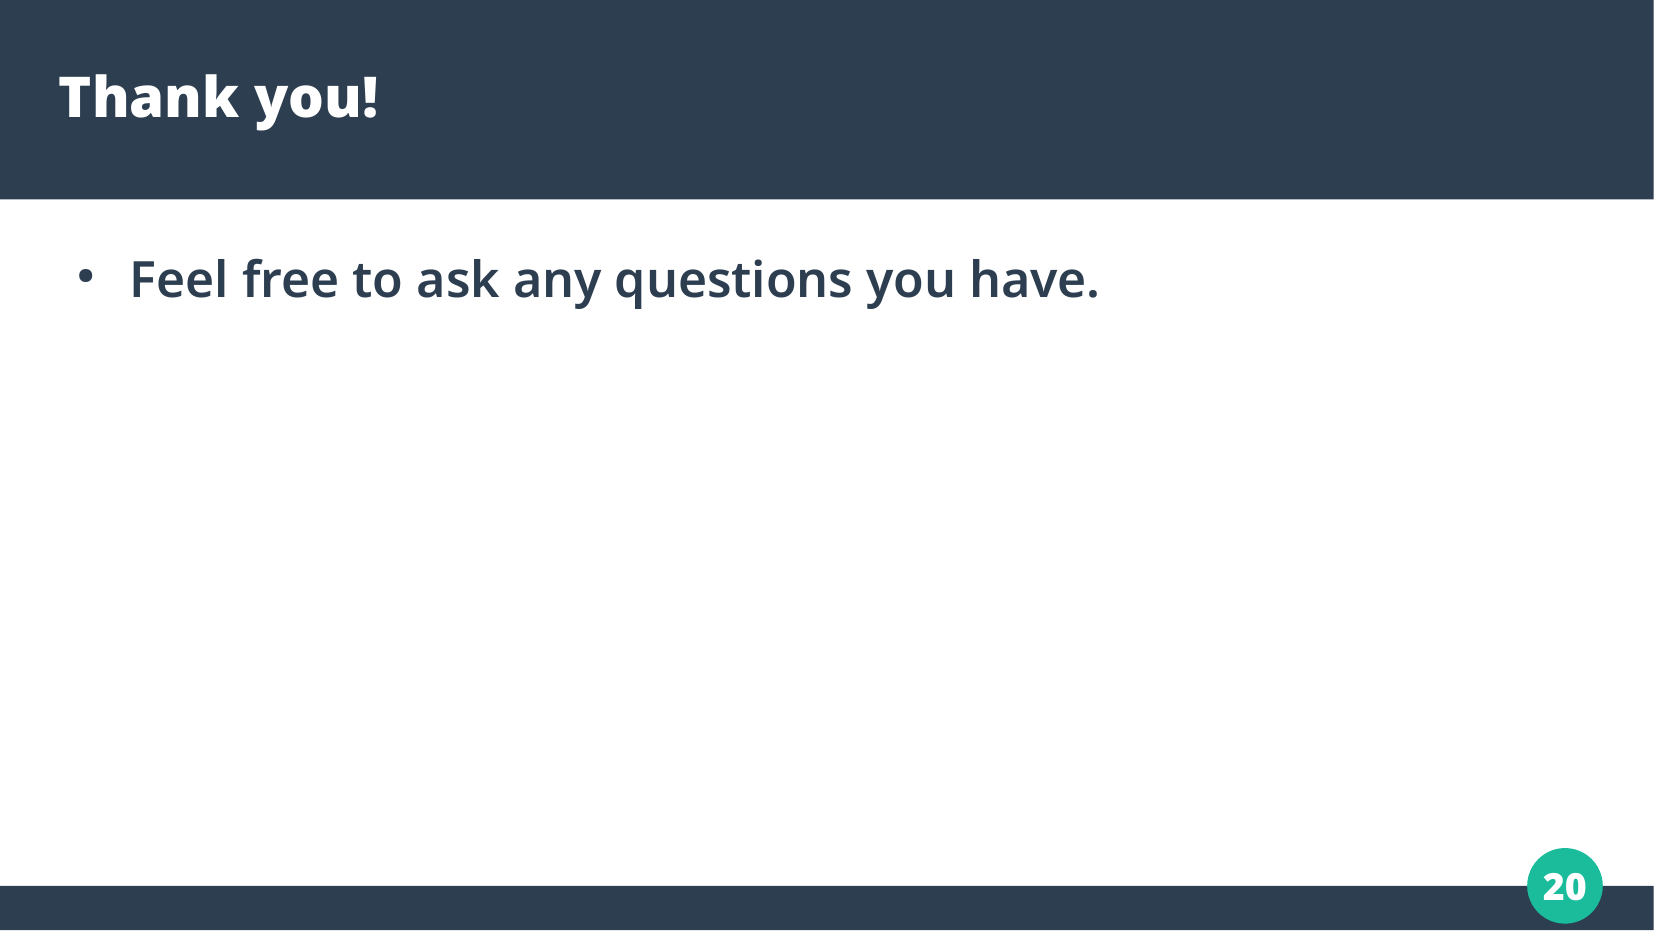

# Thank you!
Feel free to ask any questions you have.